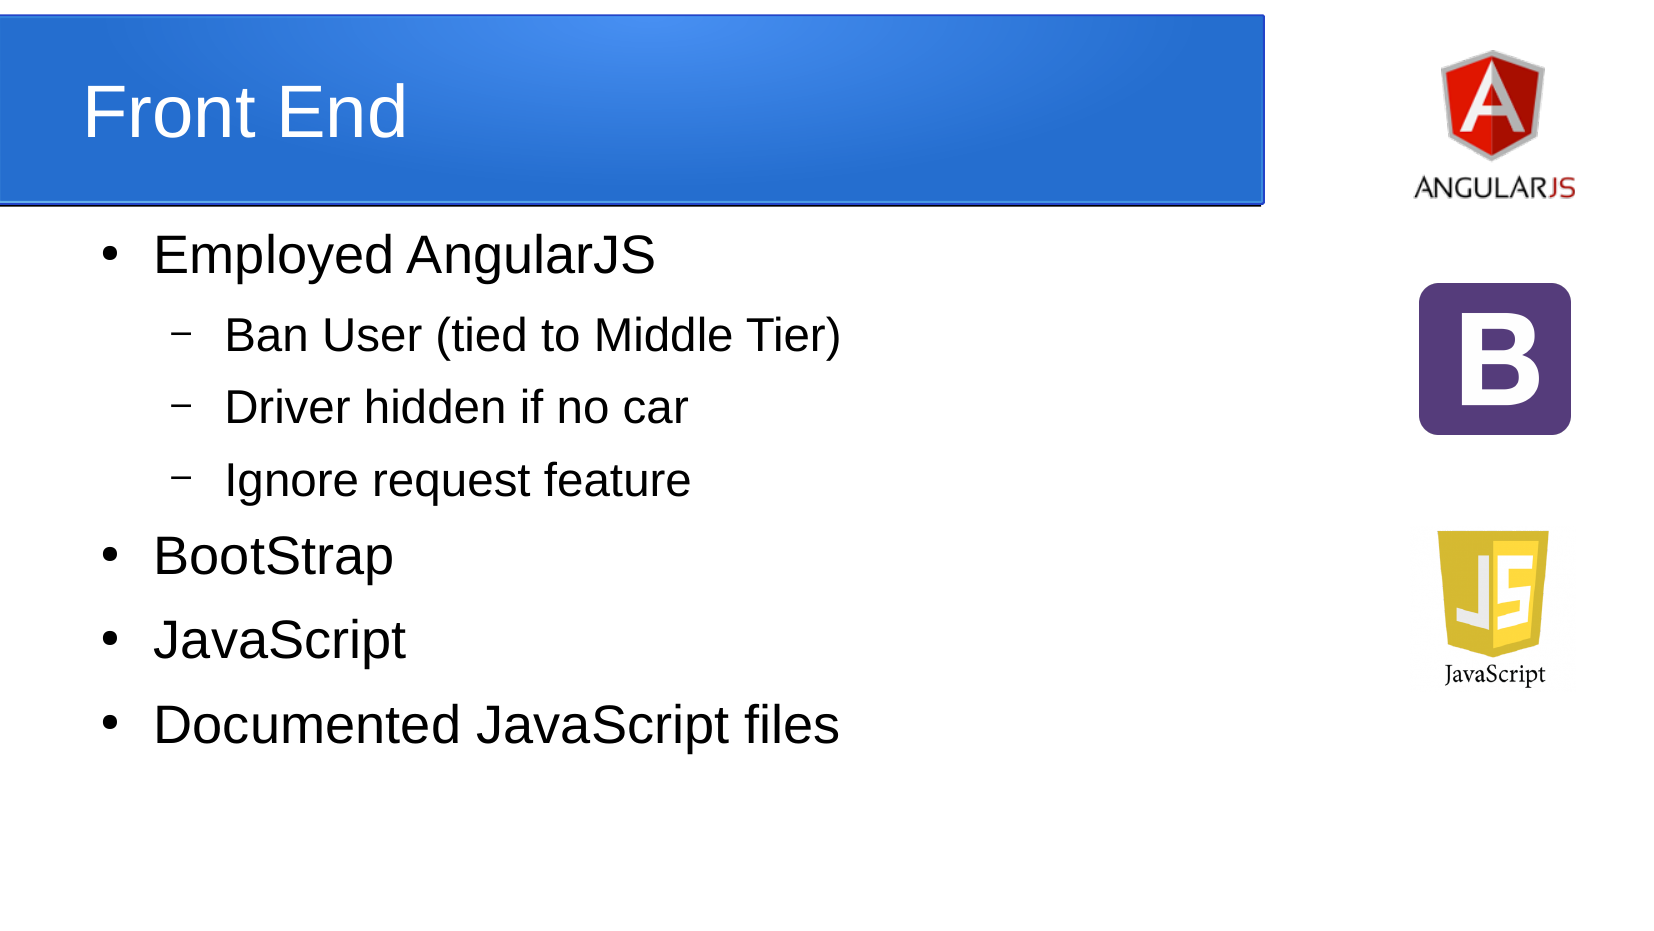

# Front End
Employed AngularJS
Ban User (tied to Middle Tier)
Driver hidden if no car
Ignore request feature
BootStrap
JavaScript
Documented JavaScript files